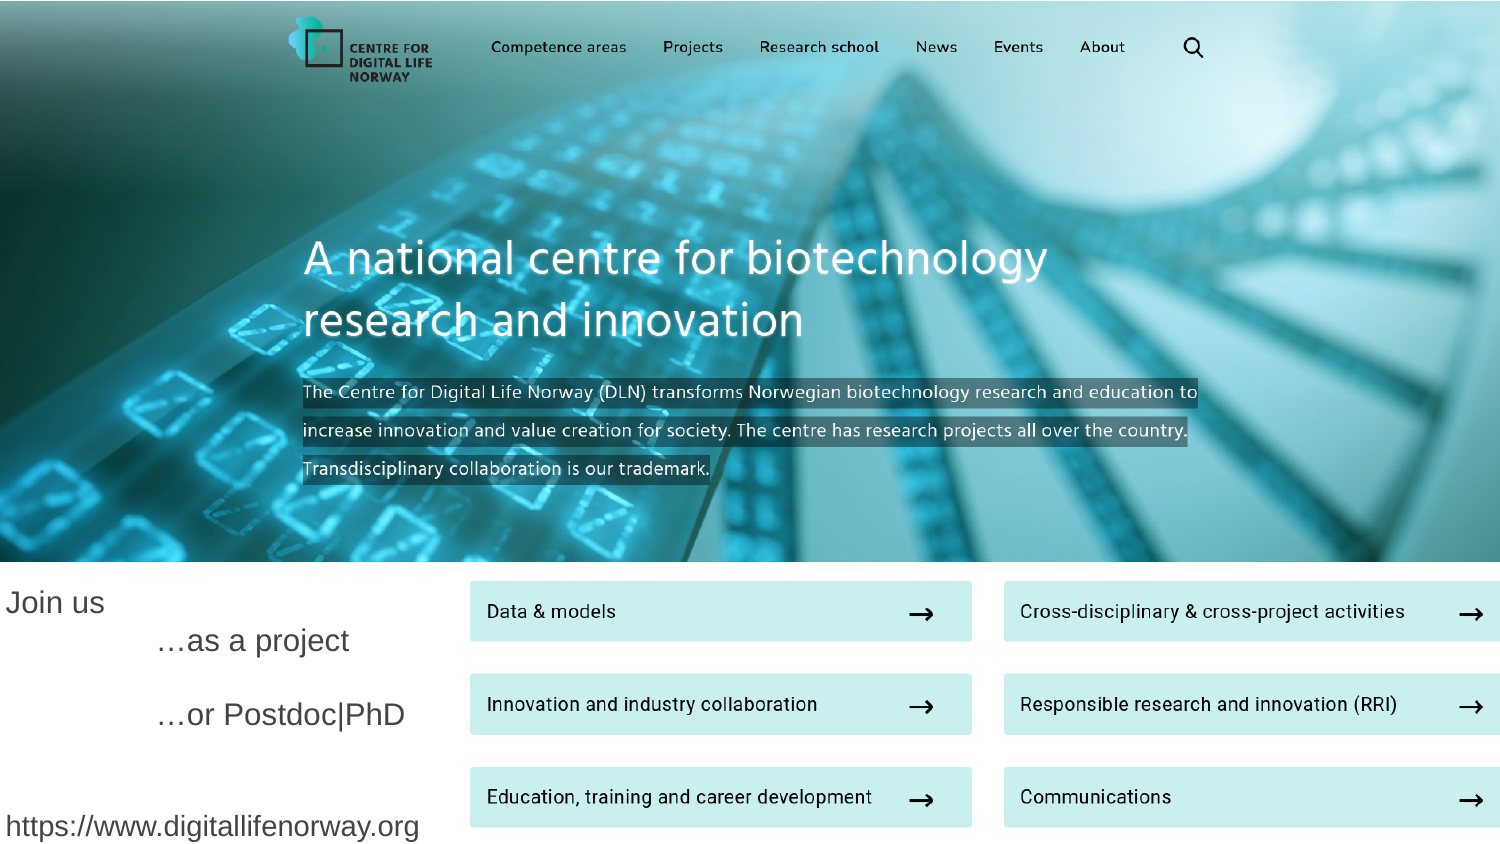

#
Join us
…as a project
…or Postdoc|PhD
https://www.digitallifenorway.org